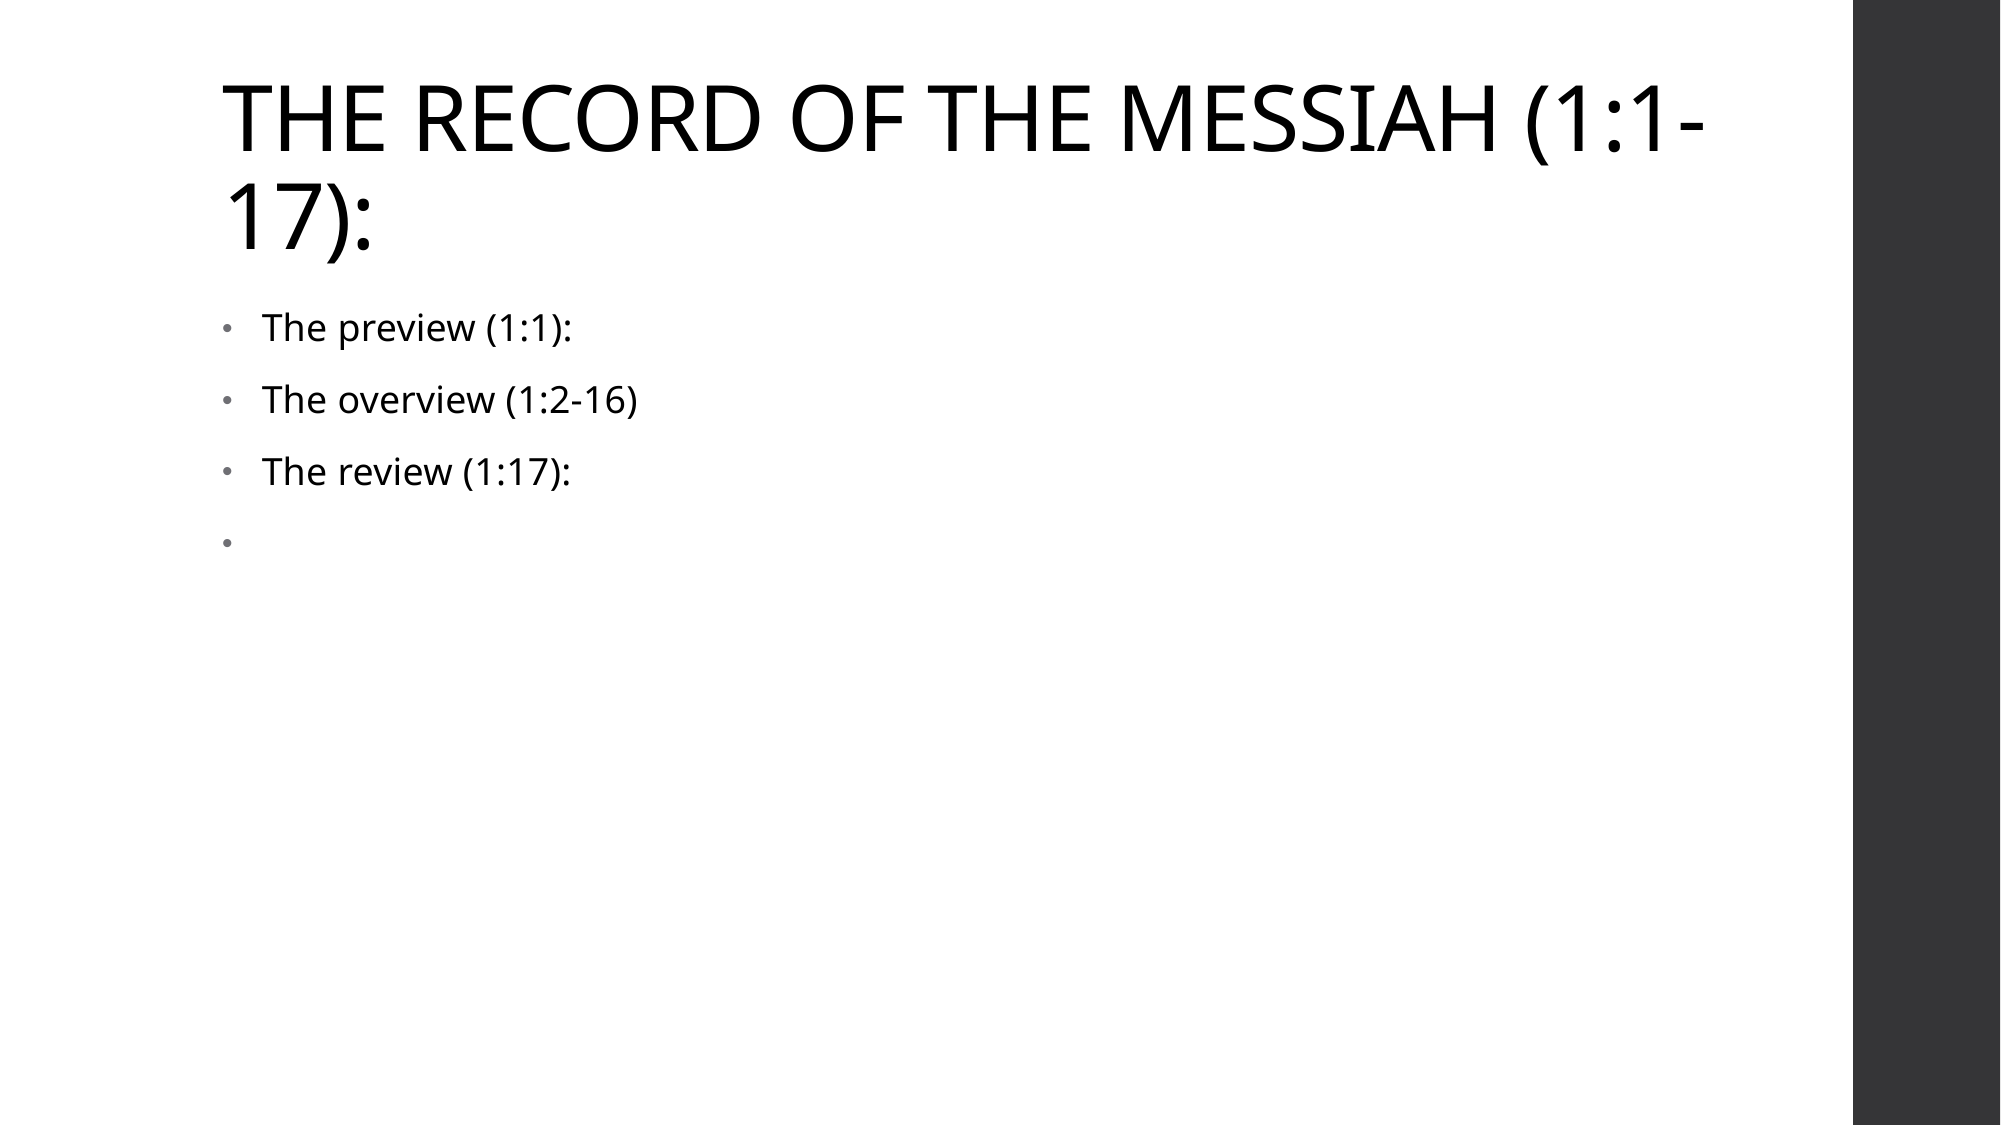

# THE RECORD OF THE MESSIAH (1:1-17):
 The preview (1:1):
 The overview (1:2-16)
 The review (1:17):